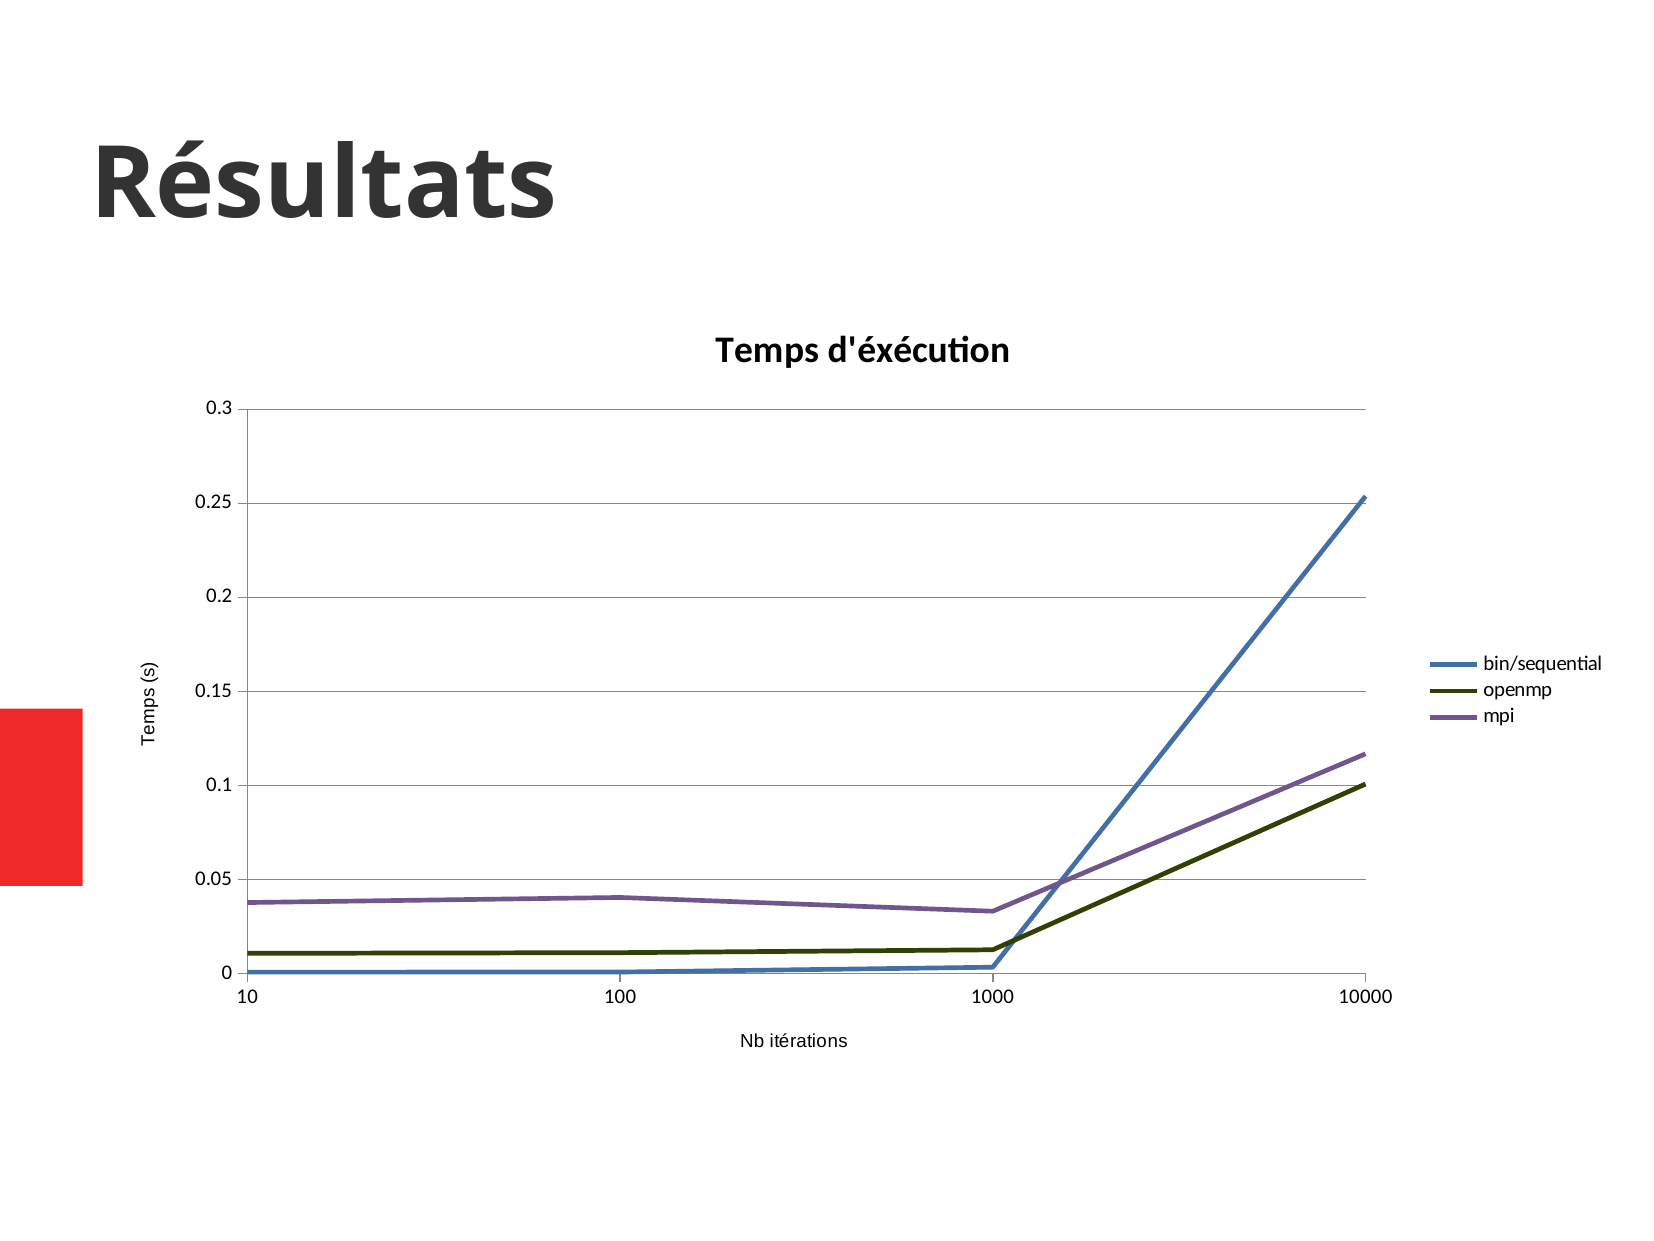

# Résultats
### Chart: Temps d'éxécution
| Category | bin/sequential | openmp | mpi |
|---|---|---|---|
| 10 | 0.000768256187438964 | 0.0107613801956177 | 0.0377617120742797 |
| 100 | 0.000787329673767089 | 0.0111020088195801 | 0.0404603481292724 |
| 1000 | 0.00338566303253173 | 0.0126248121261597 | 0.0331612586975097 |
| 10000 | 0.253871965408325 | 0.100798082351685 | 0.116853189468383 |